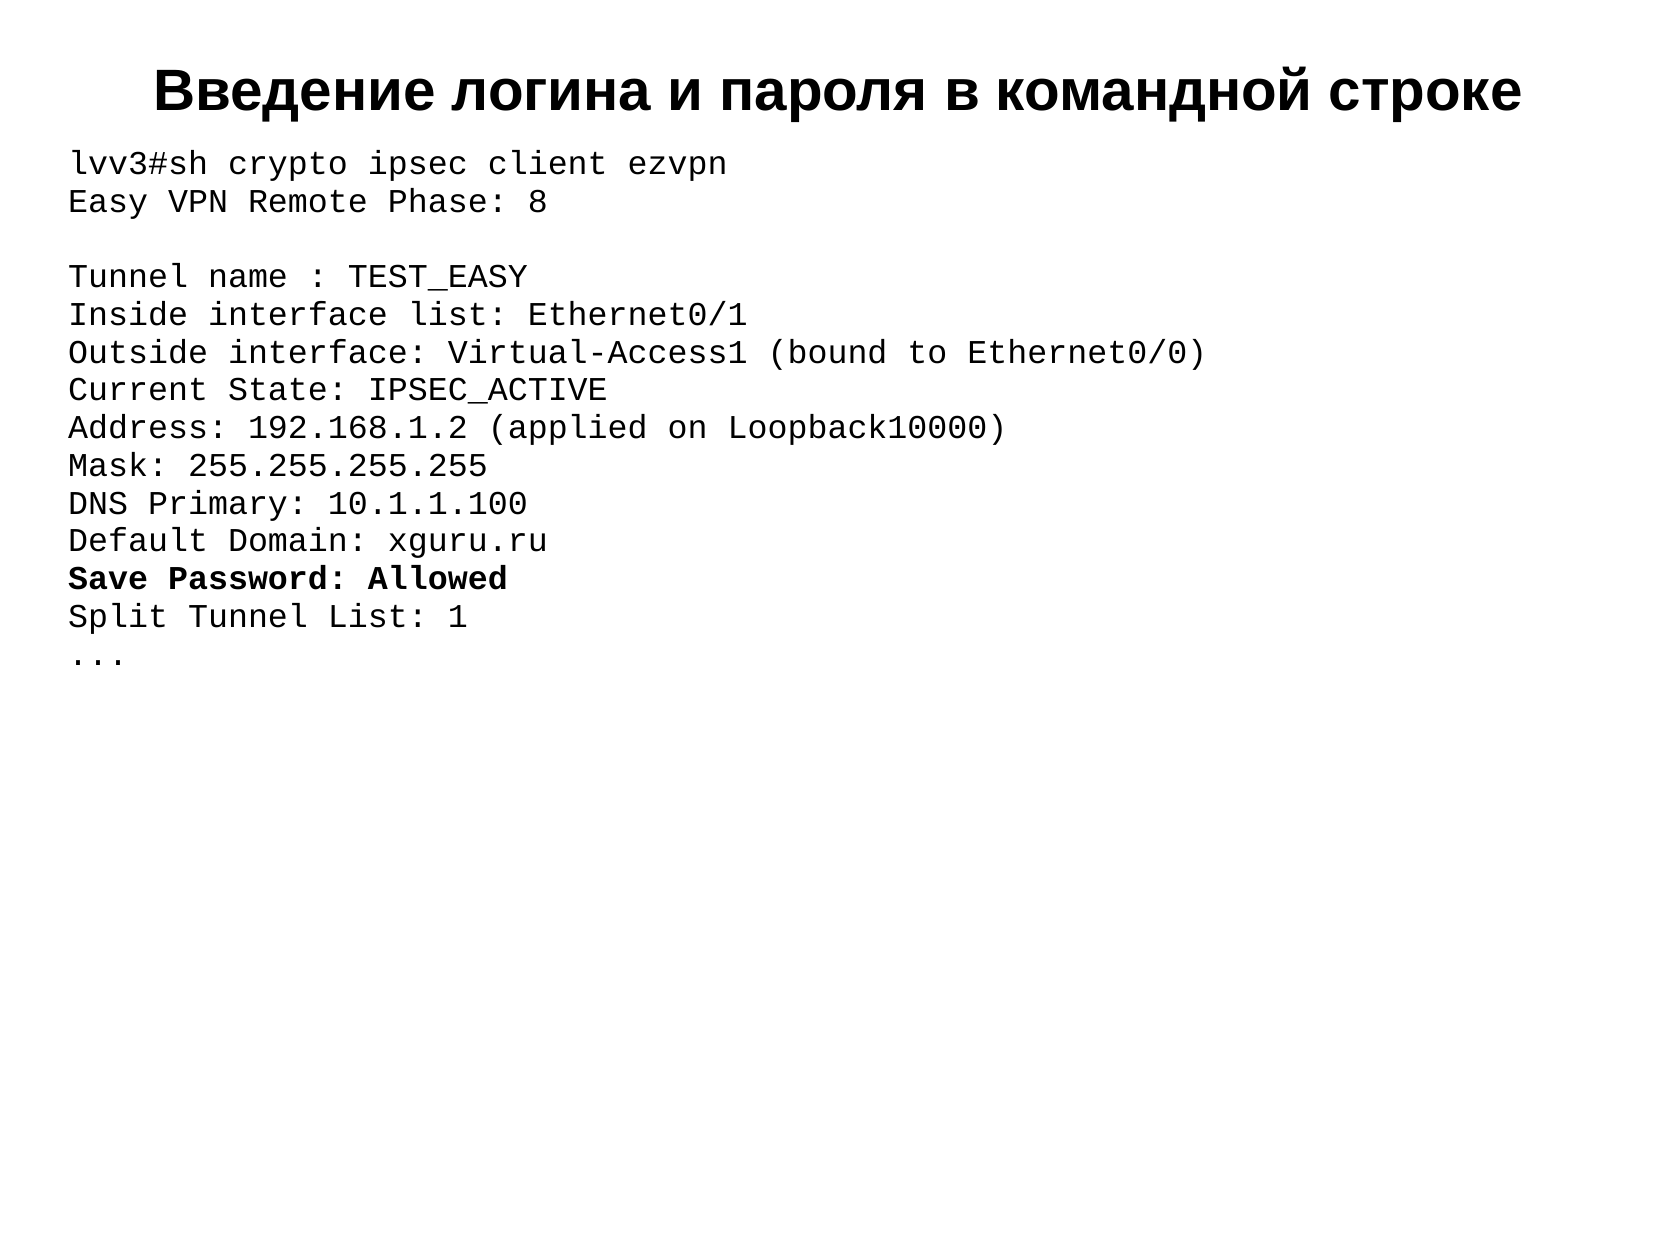

Введение логина и пароля в командной строке
# lvv3#sh crypto ipsec client ezvpn
Easy VPN Remote Phase: 8
Tunnel name : TEST_EASY
Inside interface list: Ethernet0/1
Outside interface: Virtual-Access1 (bound to Ethernet0/0)
Current State: IPSEC_ACTIVE
Address: 192.168.1.2 (applied on Loopback10000)
Mask: 255.255.255.255
DNS Primary: 10.1.1.100
Default Domain: xguru.ru
Save Password: Allowed
Split Tunnel List: 1
...